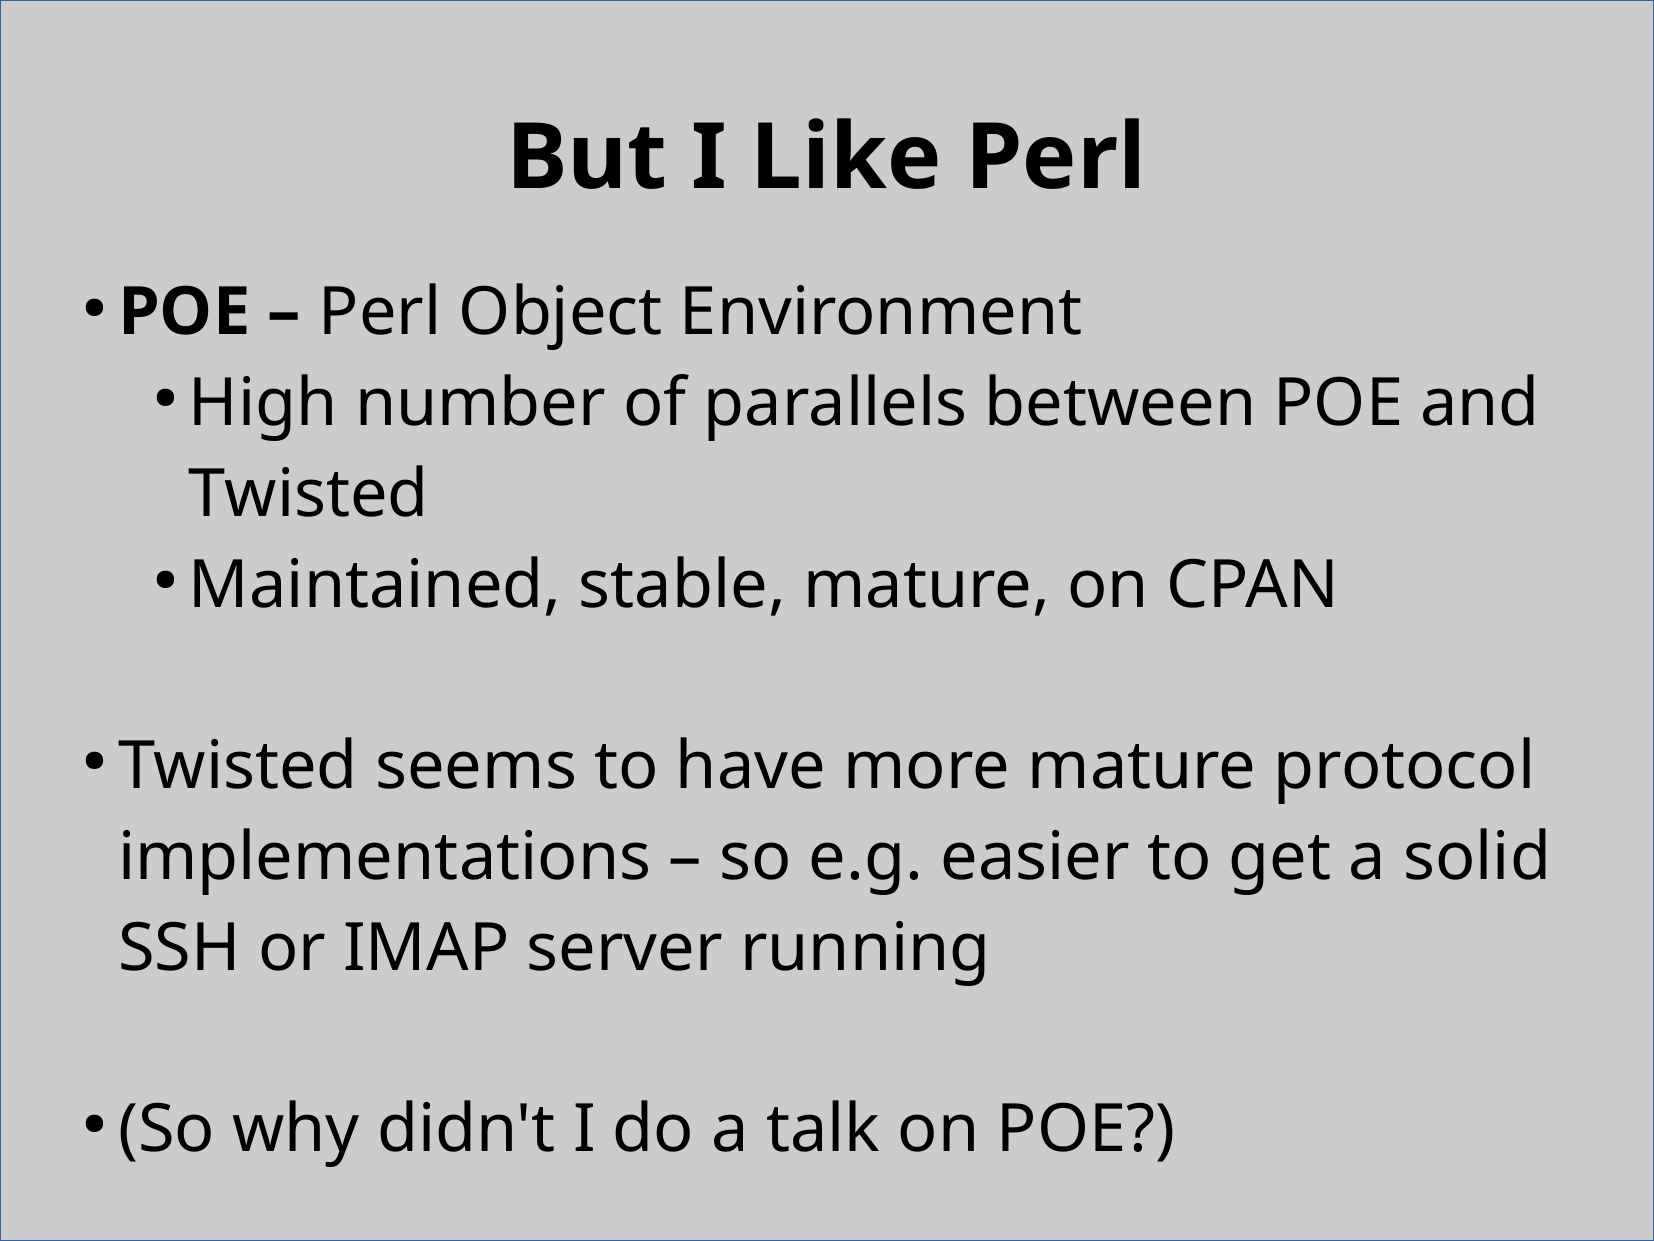

# But I Like Perl
POE – Perl Object Environment
High number of parallels between POE and Twisted
Maintained, stable, mature, on CPAN
Twisted seems to have more mature protocol implementations – so e.g. easier to get a solid SSH or IMAP server running
(So why didn't I do a talk on POE?)